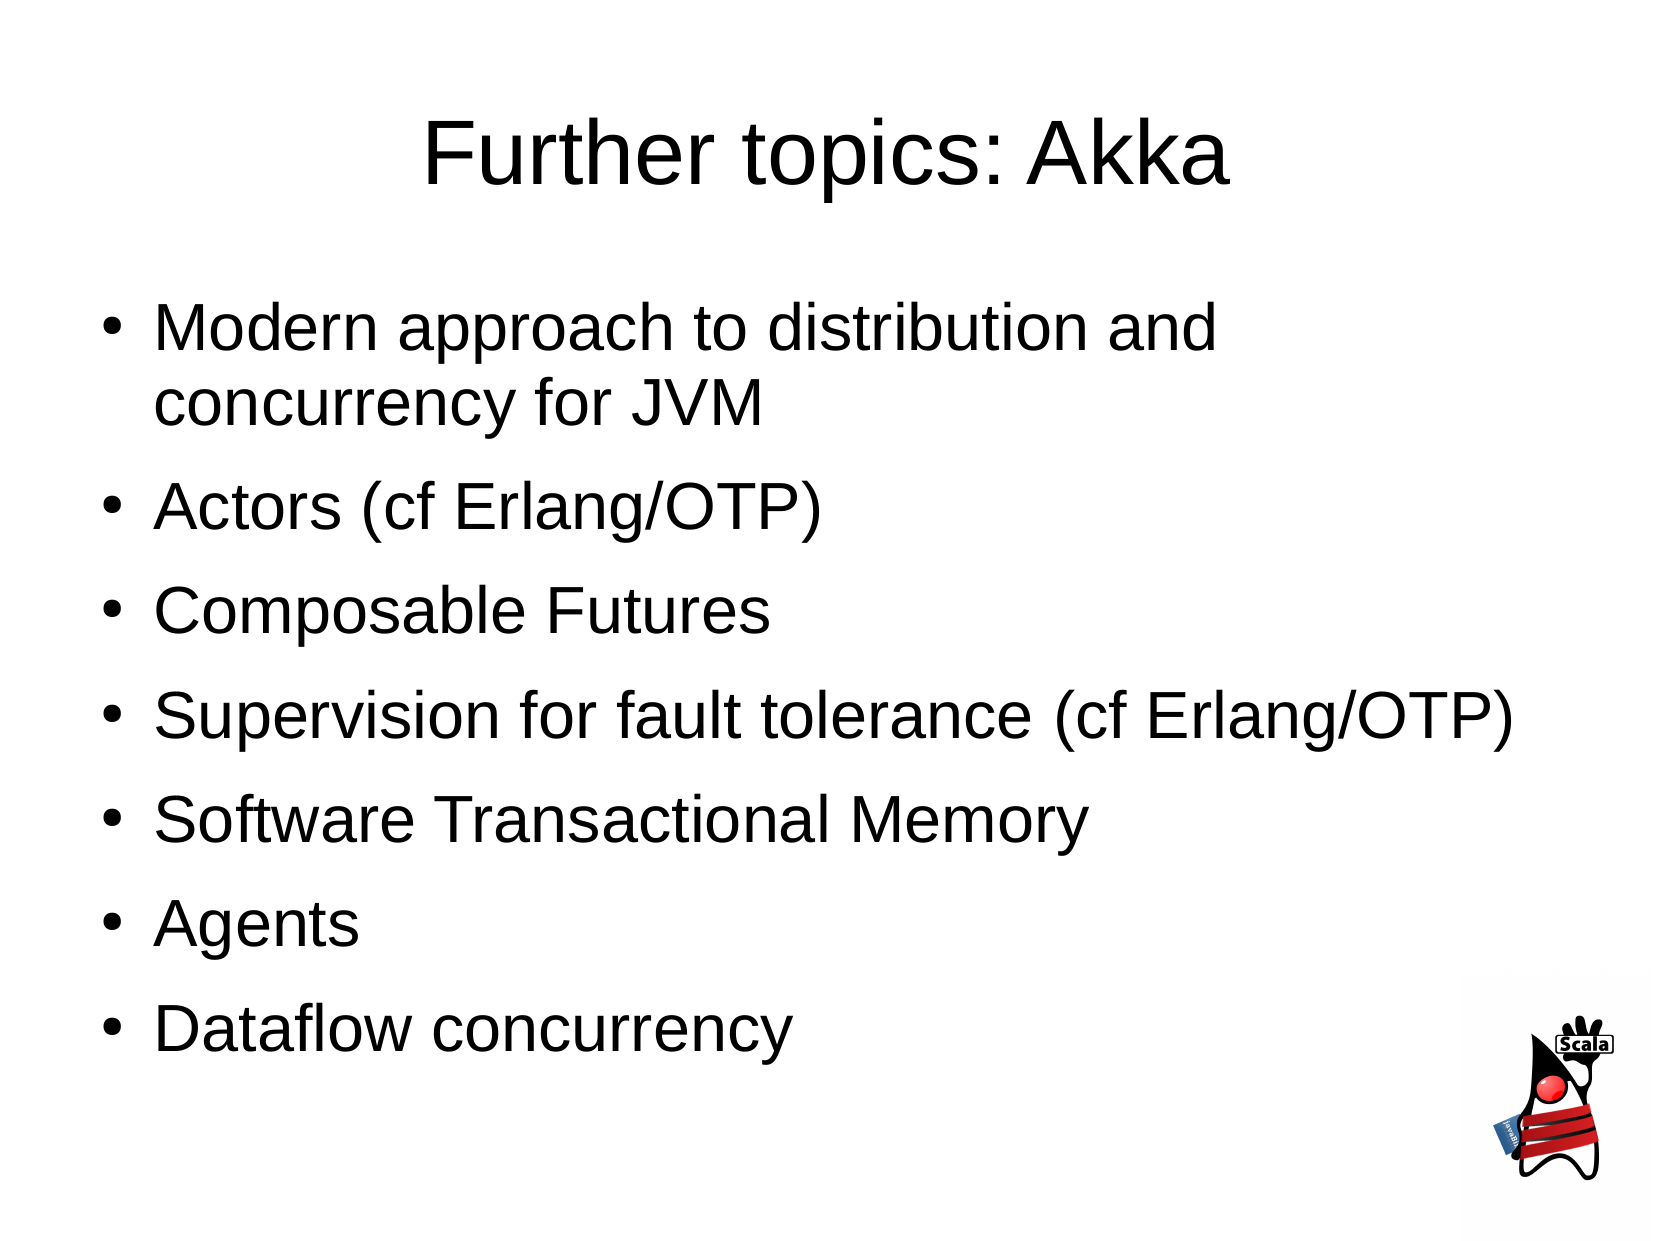

# Further topics: Akka
Modern approach to distribution and concurrency for JVM
Actors (cf Erlang/OTP)
Composable Futures
Supervision for fault tolerance (cf Erlang/OTP)
Software Transactional Memory
Agents
Dataflow concurrency